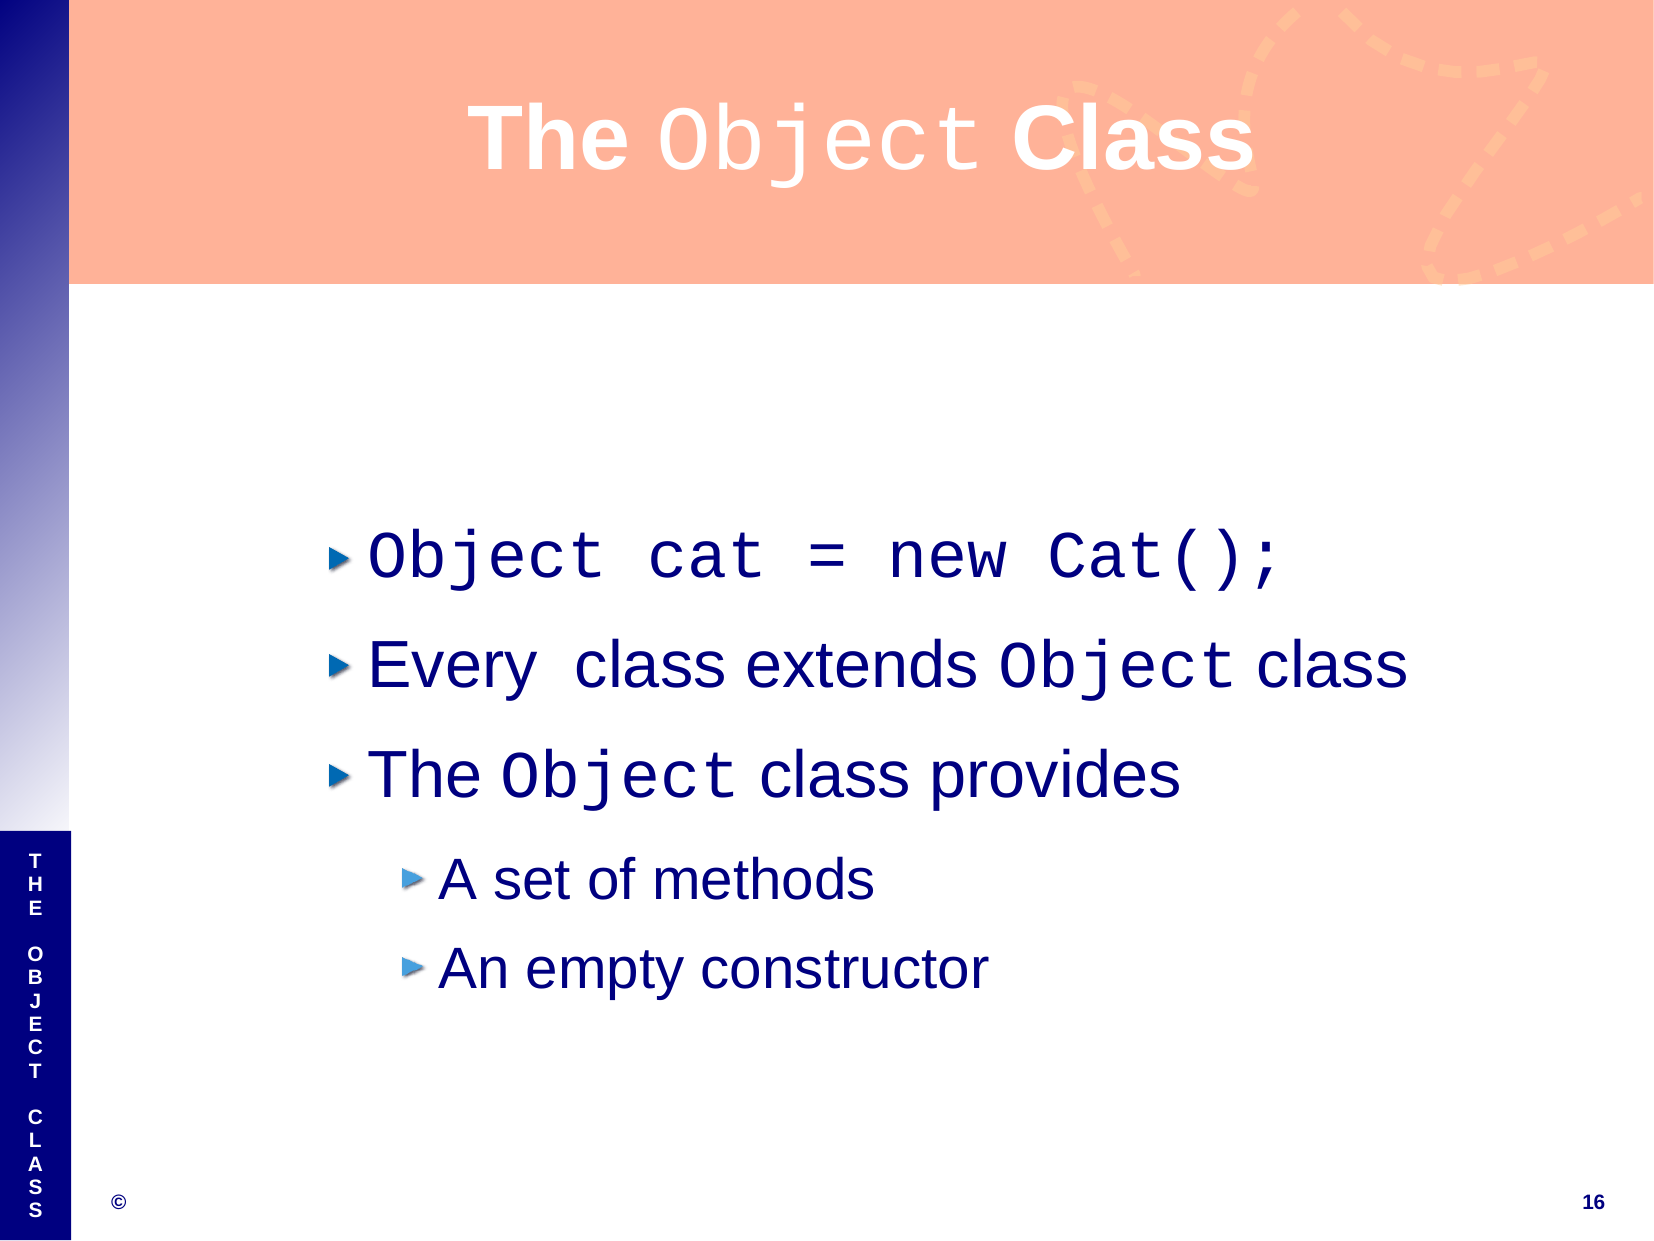

# The Object Class
Object cat = new Cat();
Every class extends Object class
The Object class provides
A set of methods
An empty constructor
T
H
E
O
B
J
E
C
T
C
L
A
S
S